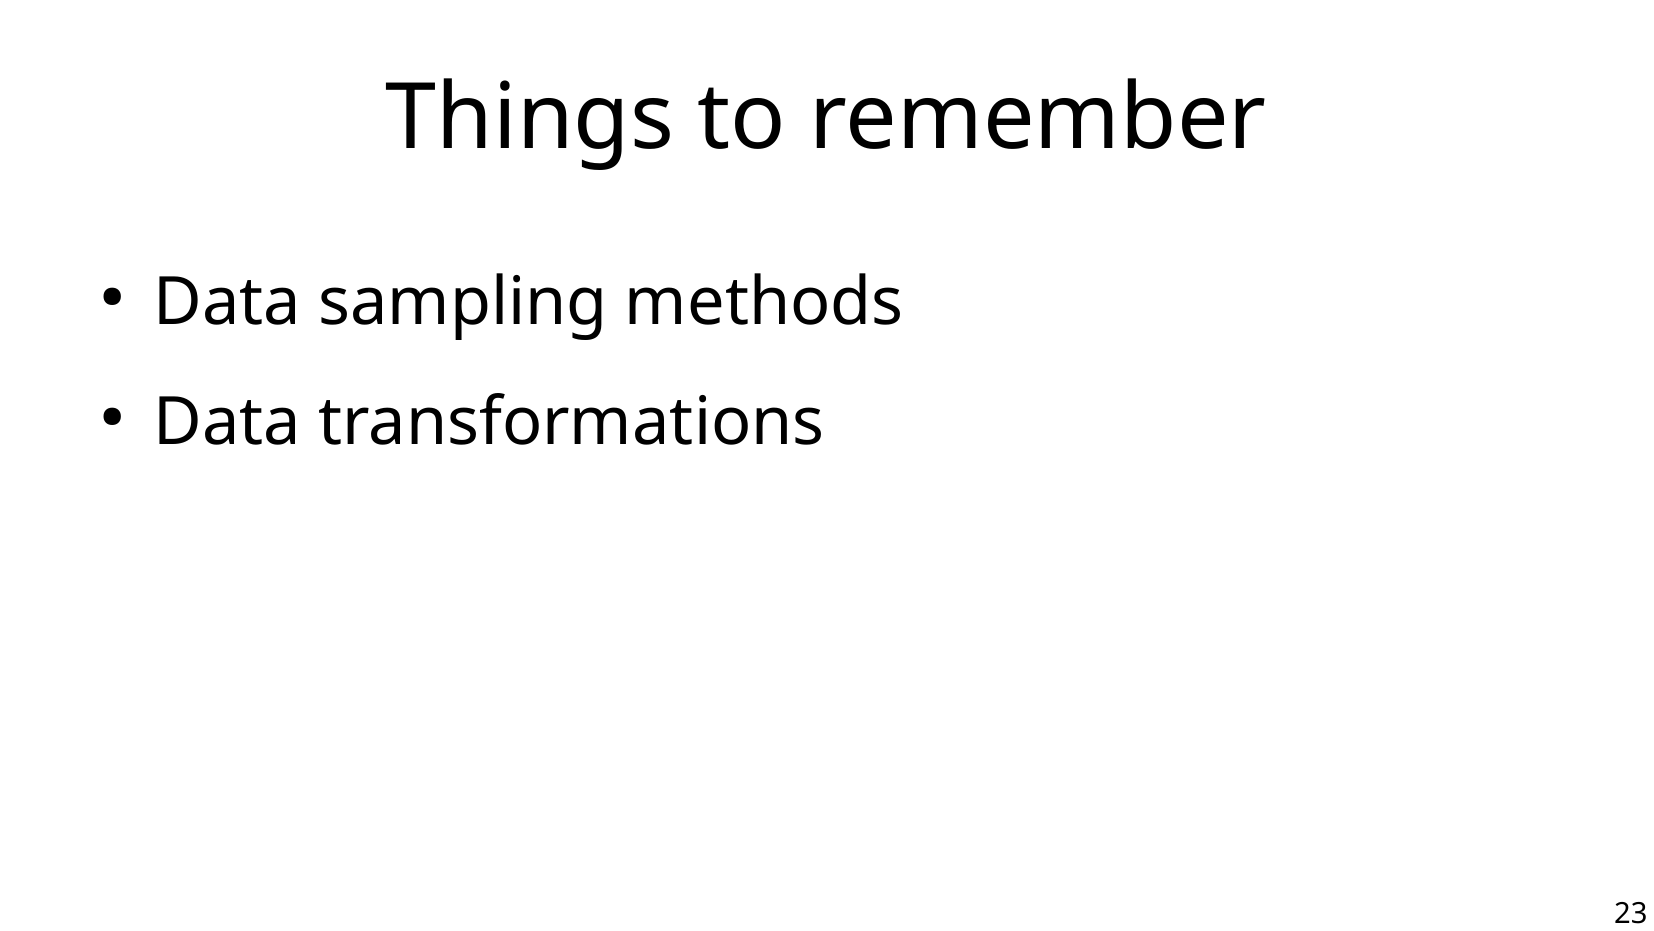

# Things to remember
Data sampling methods
Data transformations
23